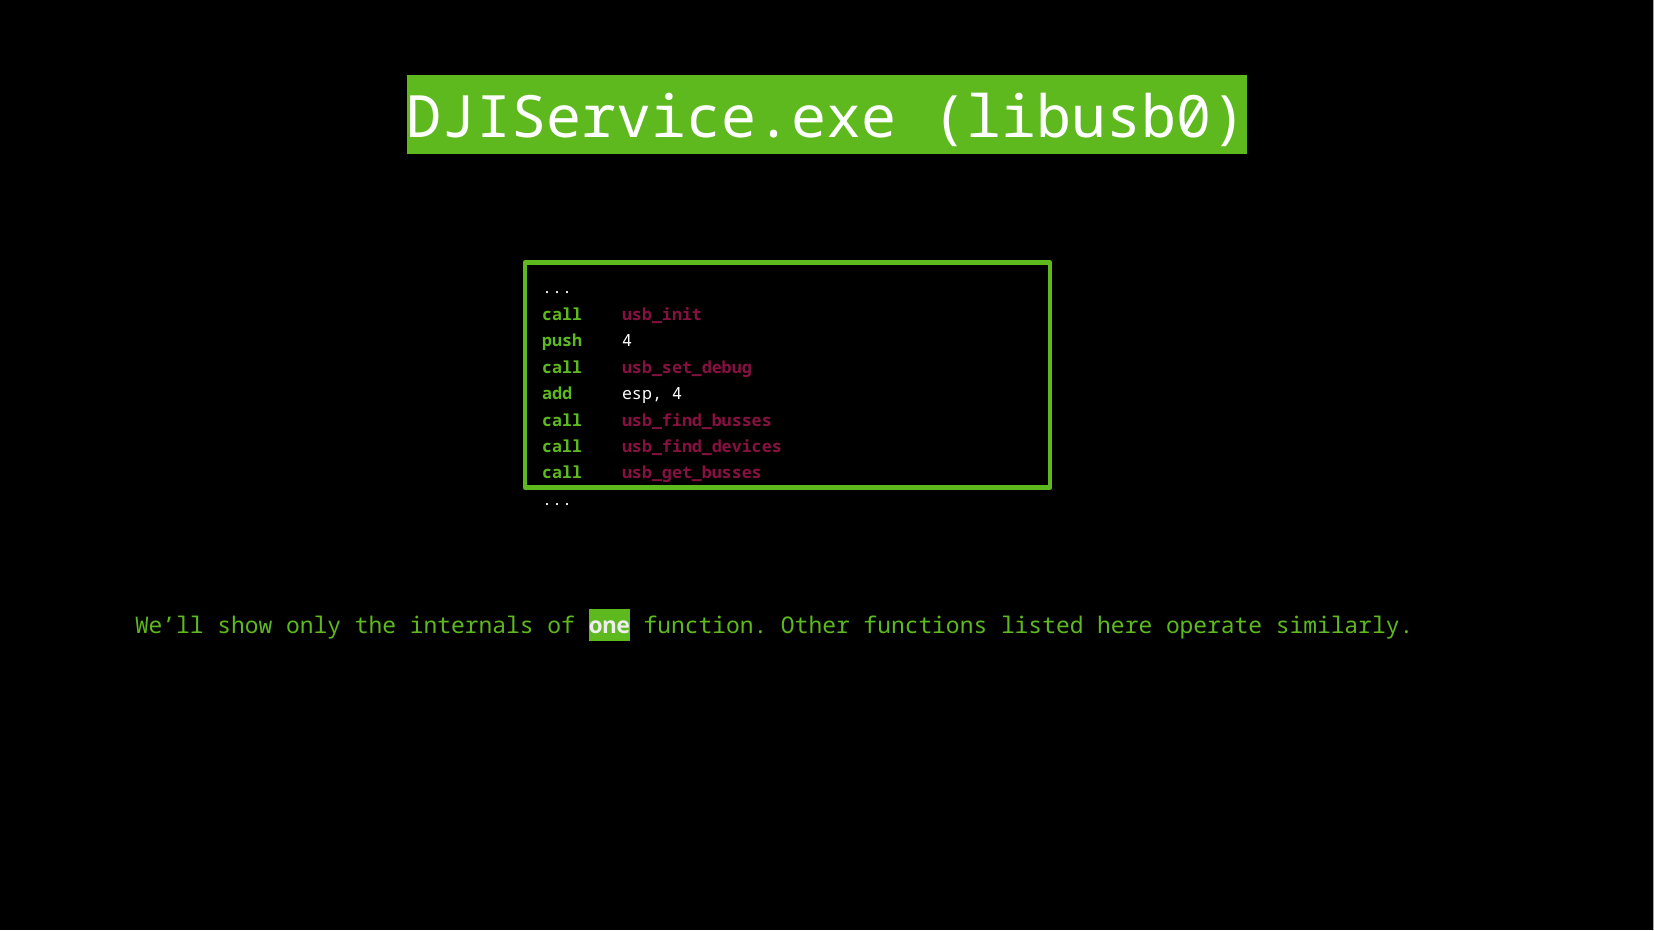

# DJIService.exe (libusb0)
...
call usb_init
push 4
call usb_set_debug
add esp, 4
call usb_find_busses
call usb_find_devices
call usb_get_busses
...
We’ll show only the internals of one function. Other functions listed here operate similarly.